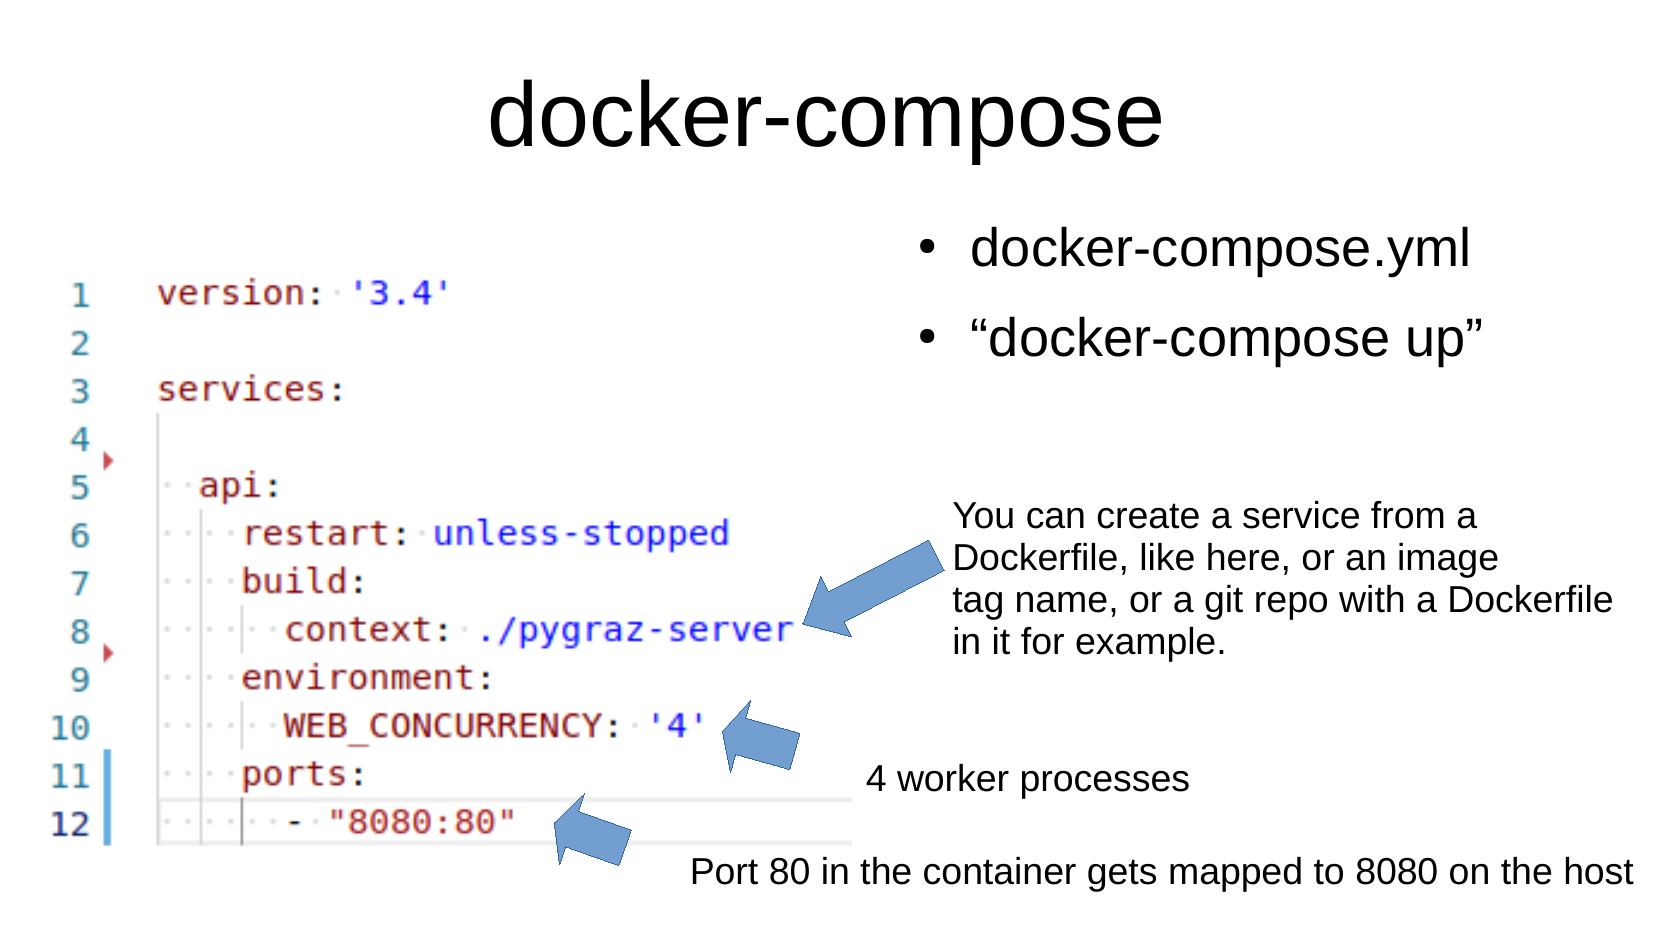

# docker-compose
docker-compose.yml
“docker-compose up”
You can create a service from a
Dockerfile, like here, or an image
tag name, or a git repo with a Dockerfile
in it for example.
4 worker processes
Port 80 in the container gets mapped to 8080 on the host